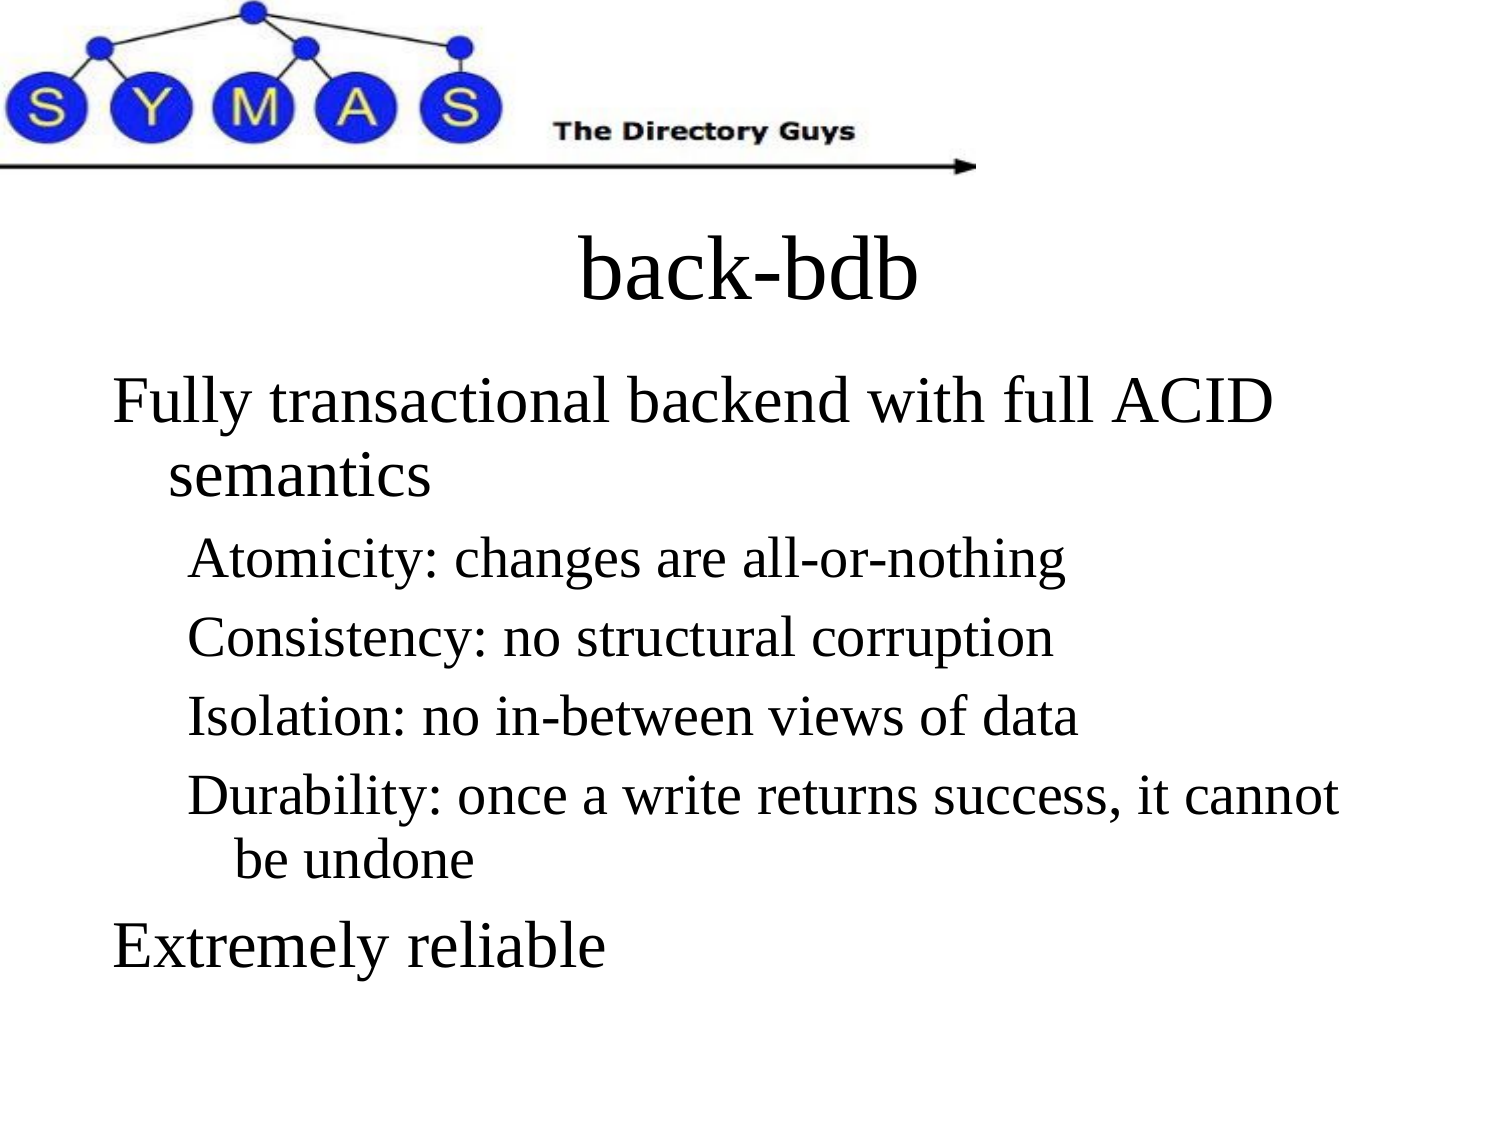

# back-bdb
Fully transactional backend with full ACID semantics
Atomicity: changes are all-or-nothing
Consistency: no structural corruption
Isolation: no in-between views of data
Durability: once a write returns success, it cannot be undone
Extremely reliable